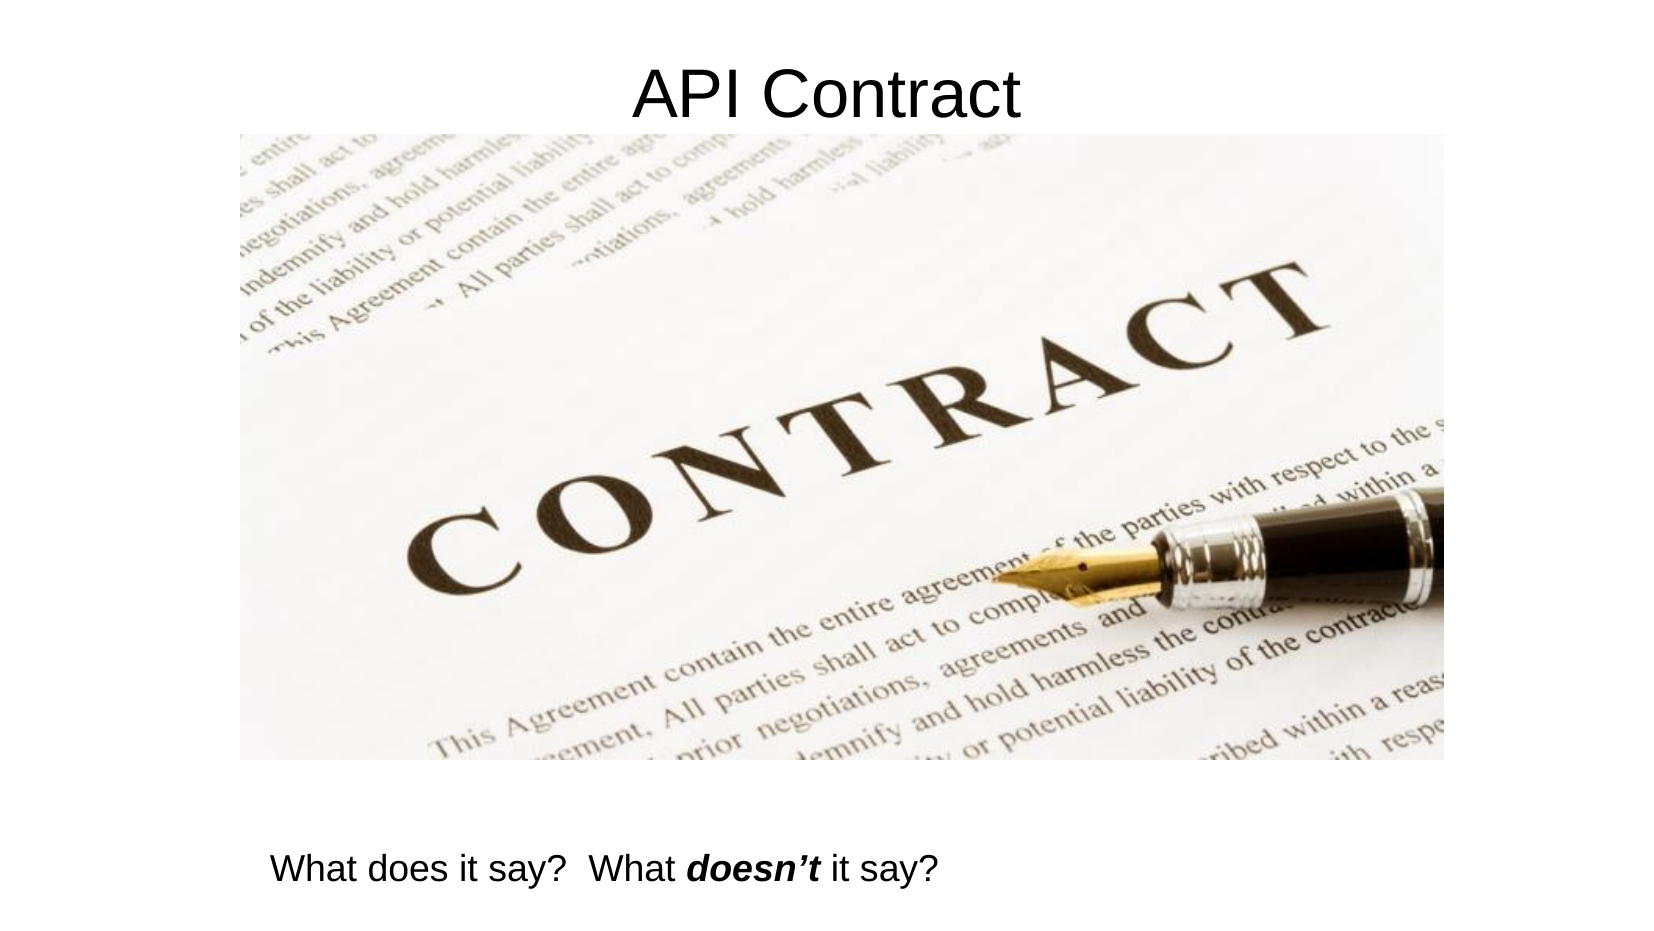

# API Contract
What does it say? What doesn’t it say?